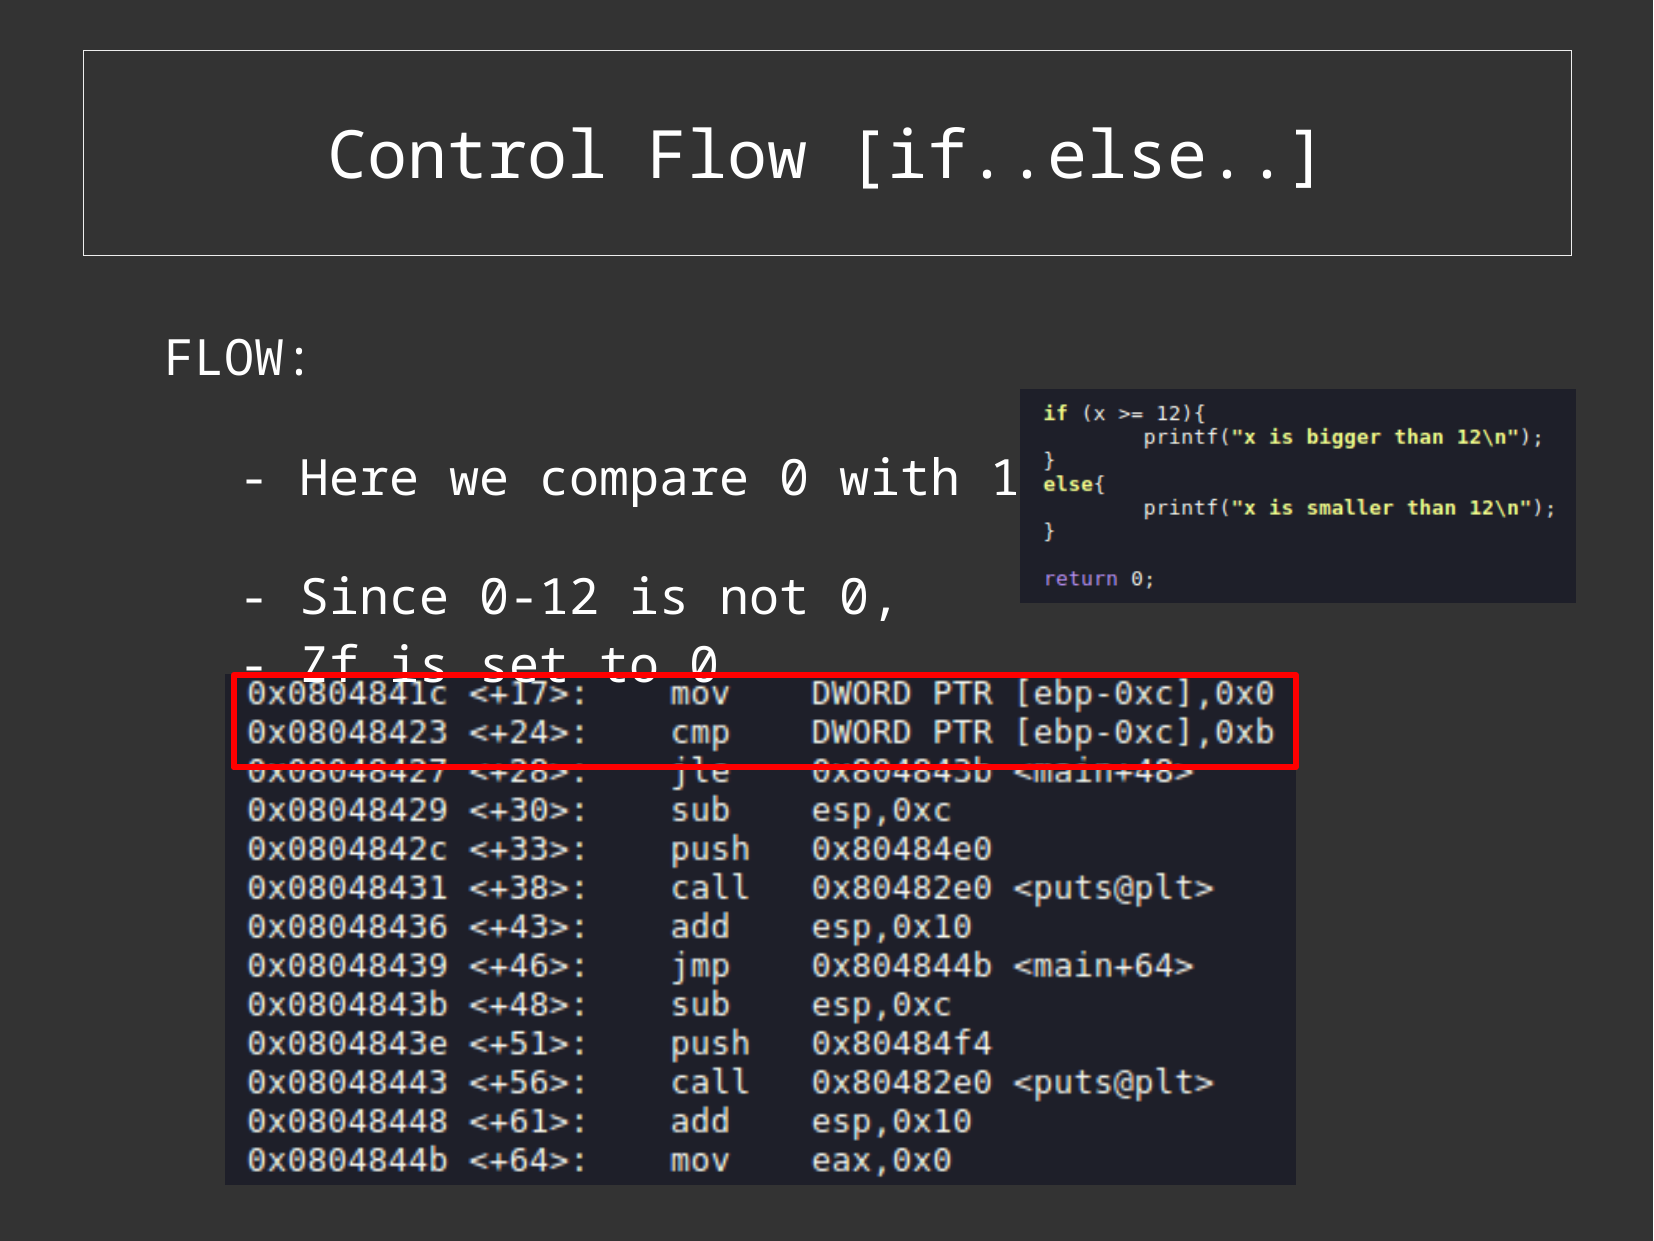

Control Flow [if..else..]
FLOW:
	- Here we compare 0 with 12
	- Since 0-12 is not 0,
	- Zf is set to 0